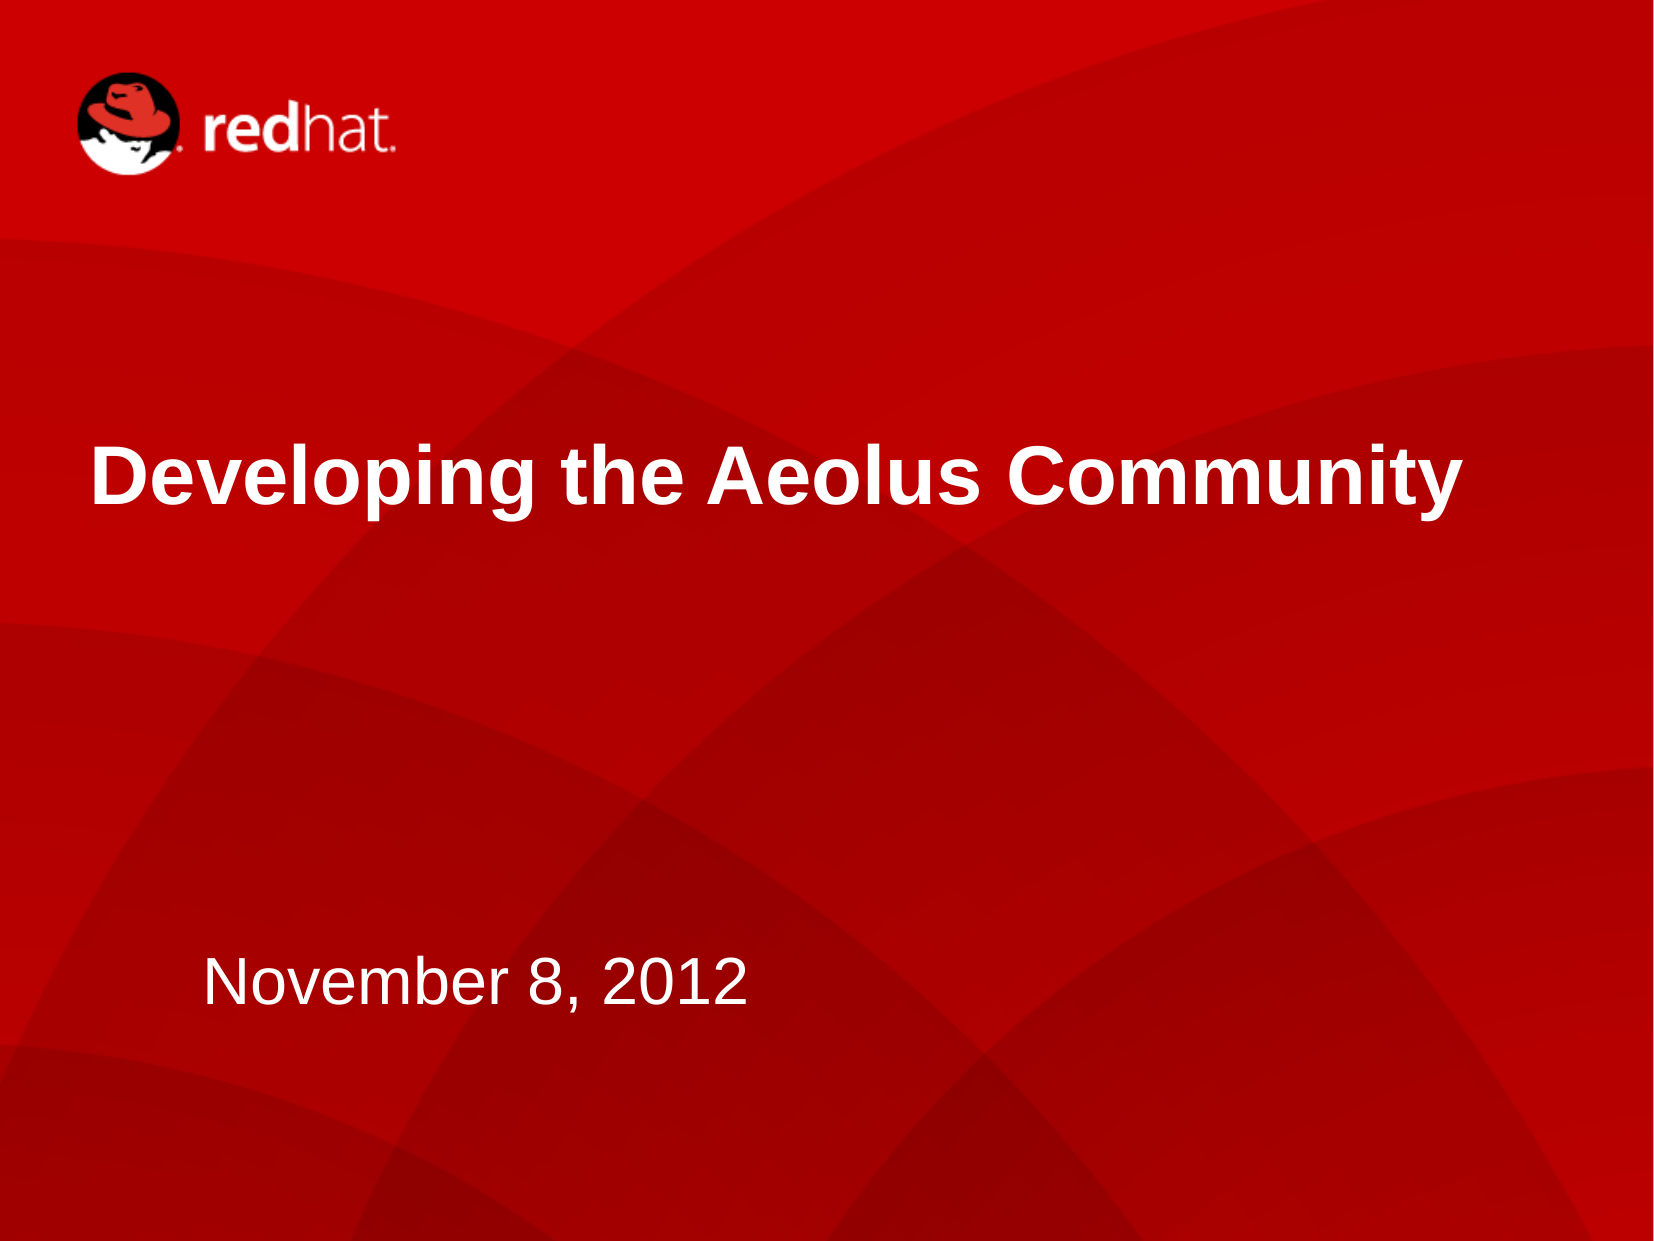

Developing the Aeolus Community
November 8, 2012